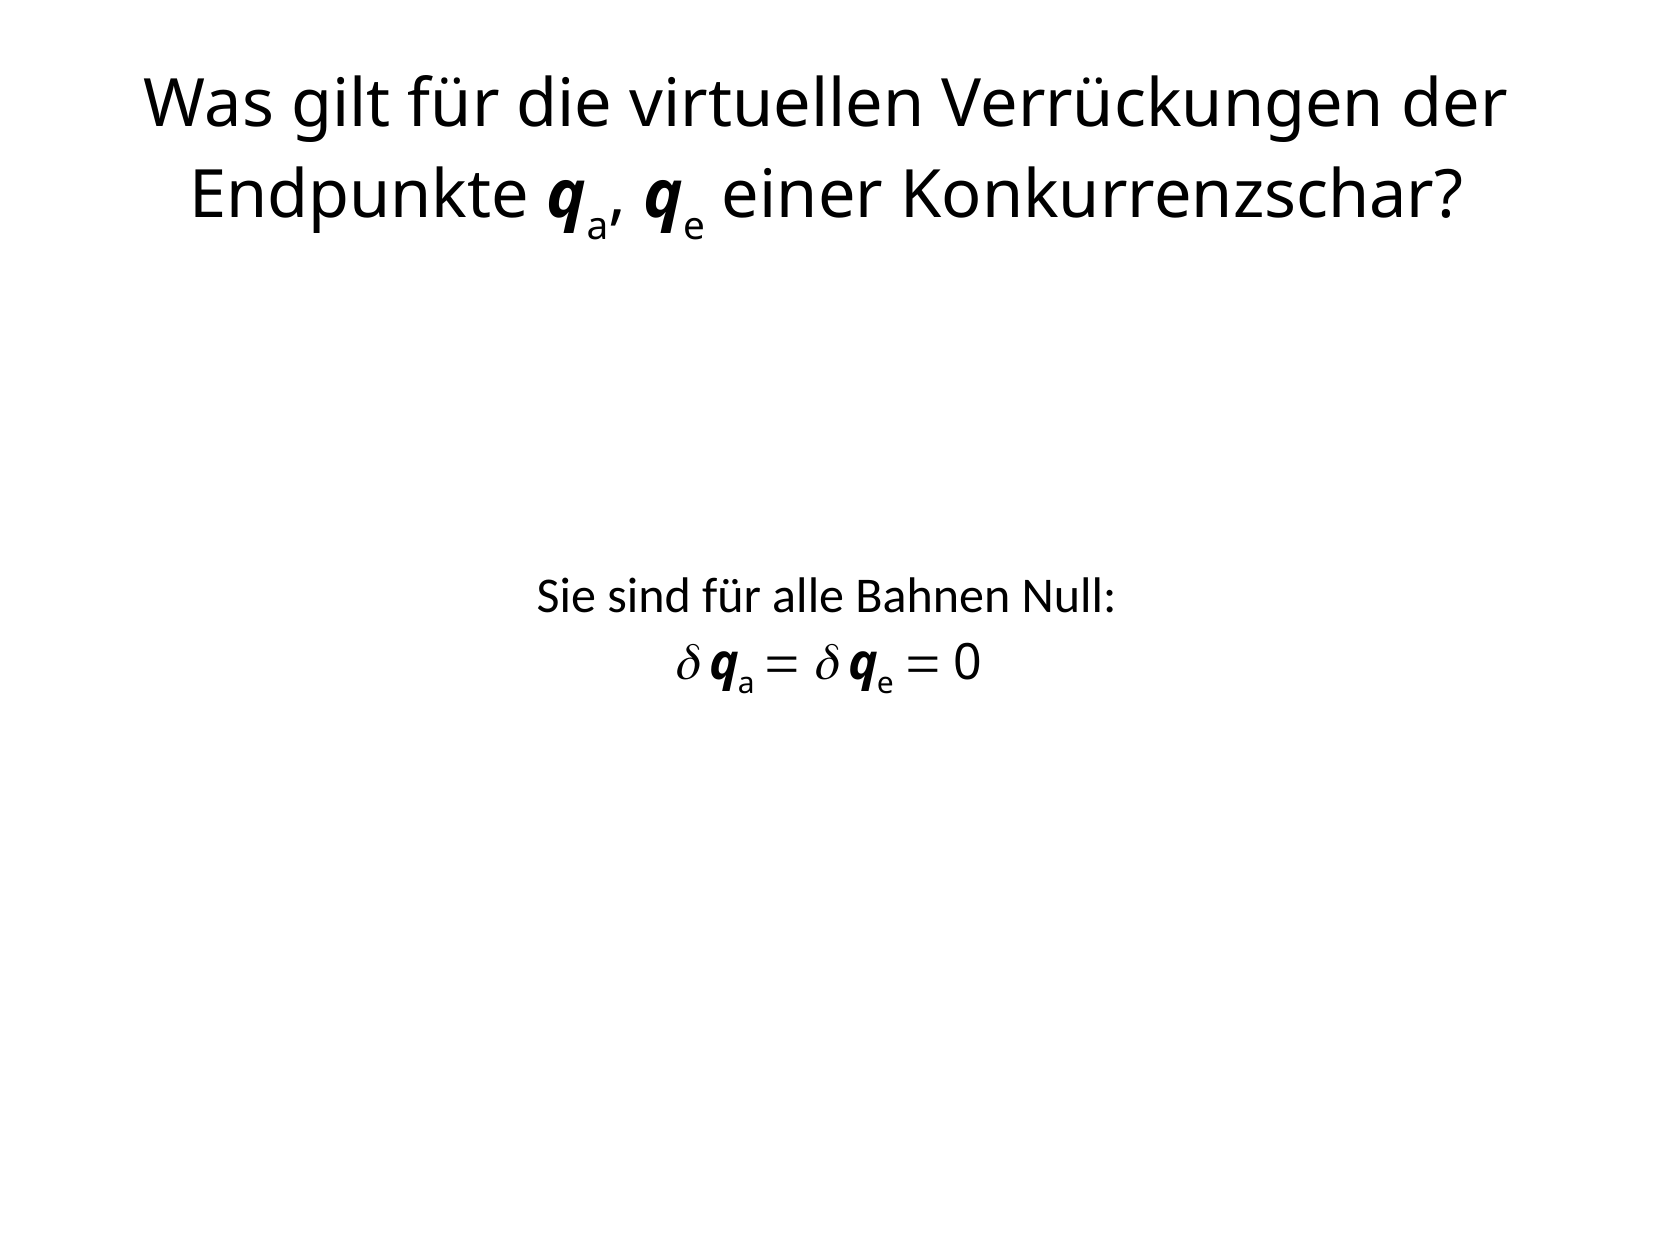

# Was gilt für die virtuellen Verrückungen der Endpunkte qa, qe einer Konkurrenzschar?
Sie sind für alle Bahnen Null: